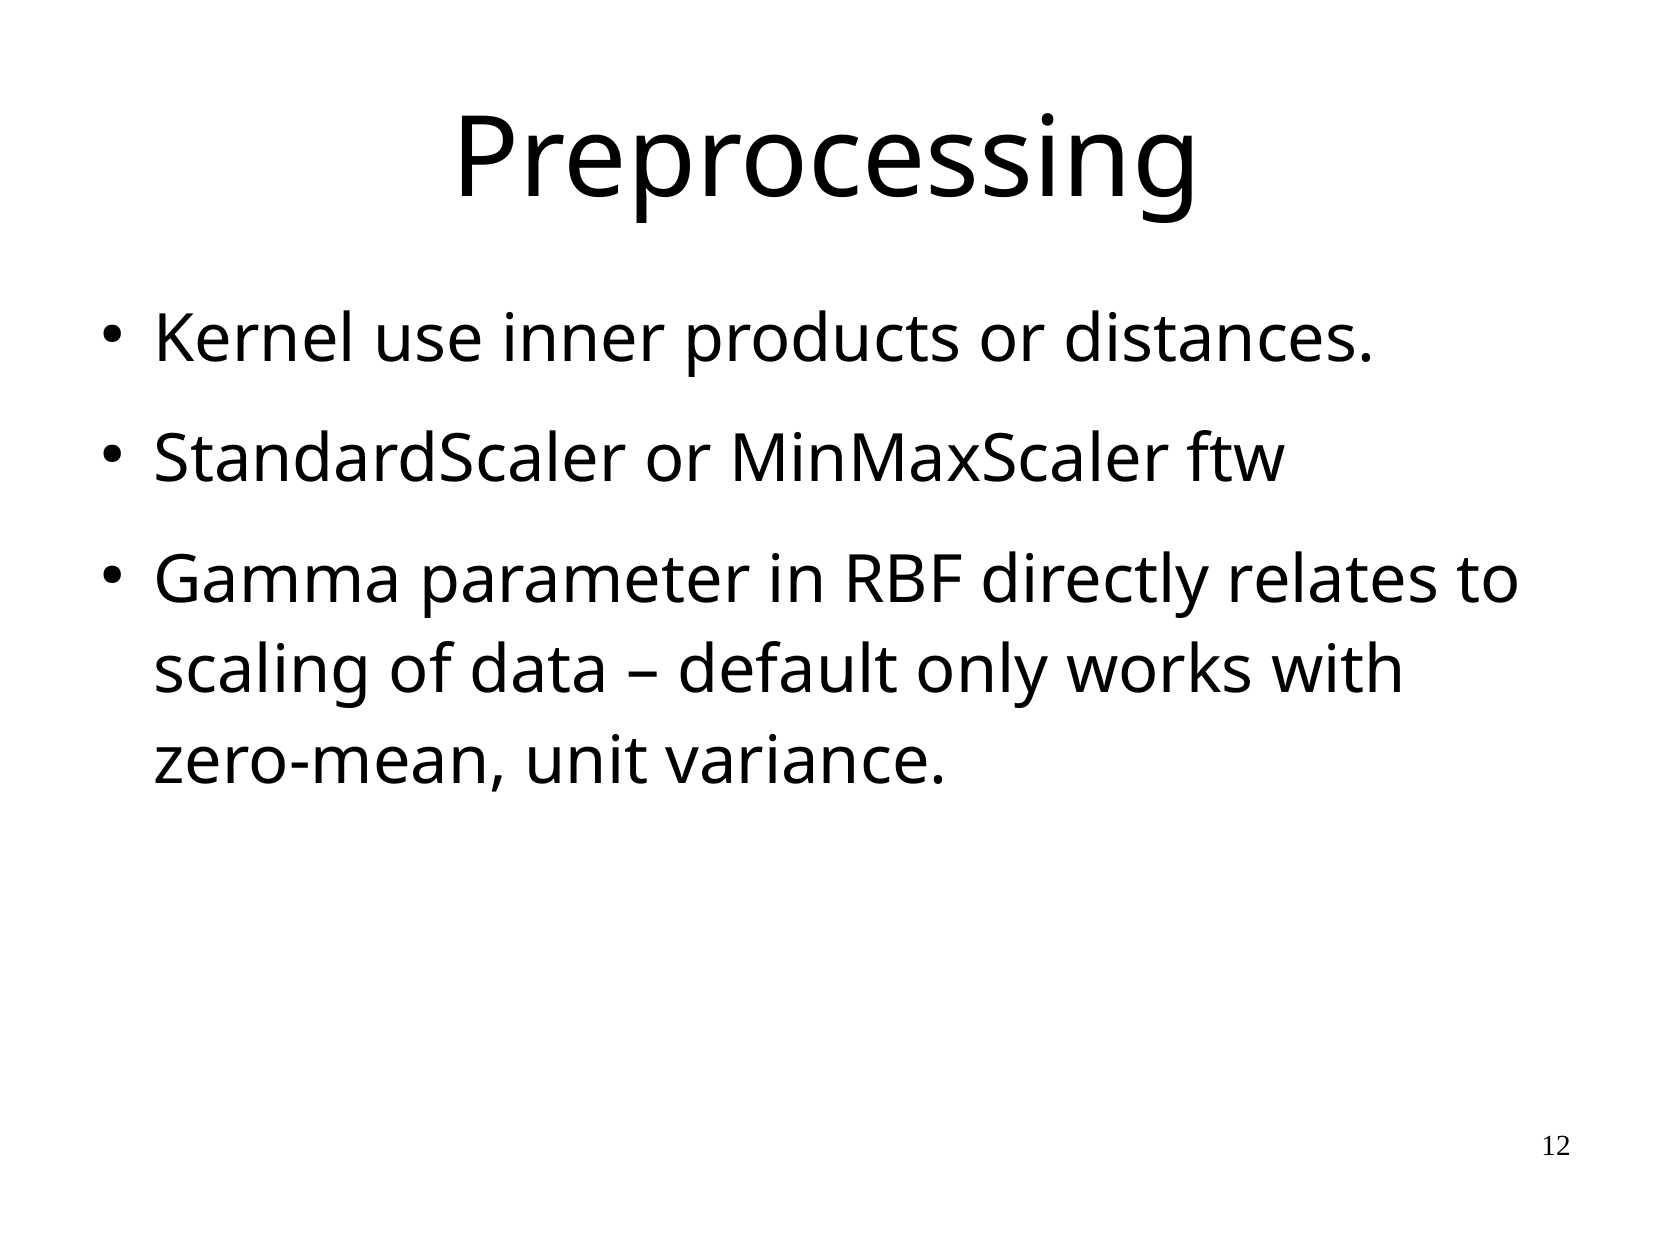

# Preprocessing
Kernel use inner products or distances.
StandardScaler or MinMaxScaler ftw
Gamma parameter in RBF directly relates to scaling of data – default only works with zero-mean, unit variance.
12